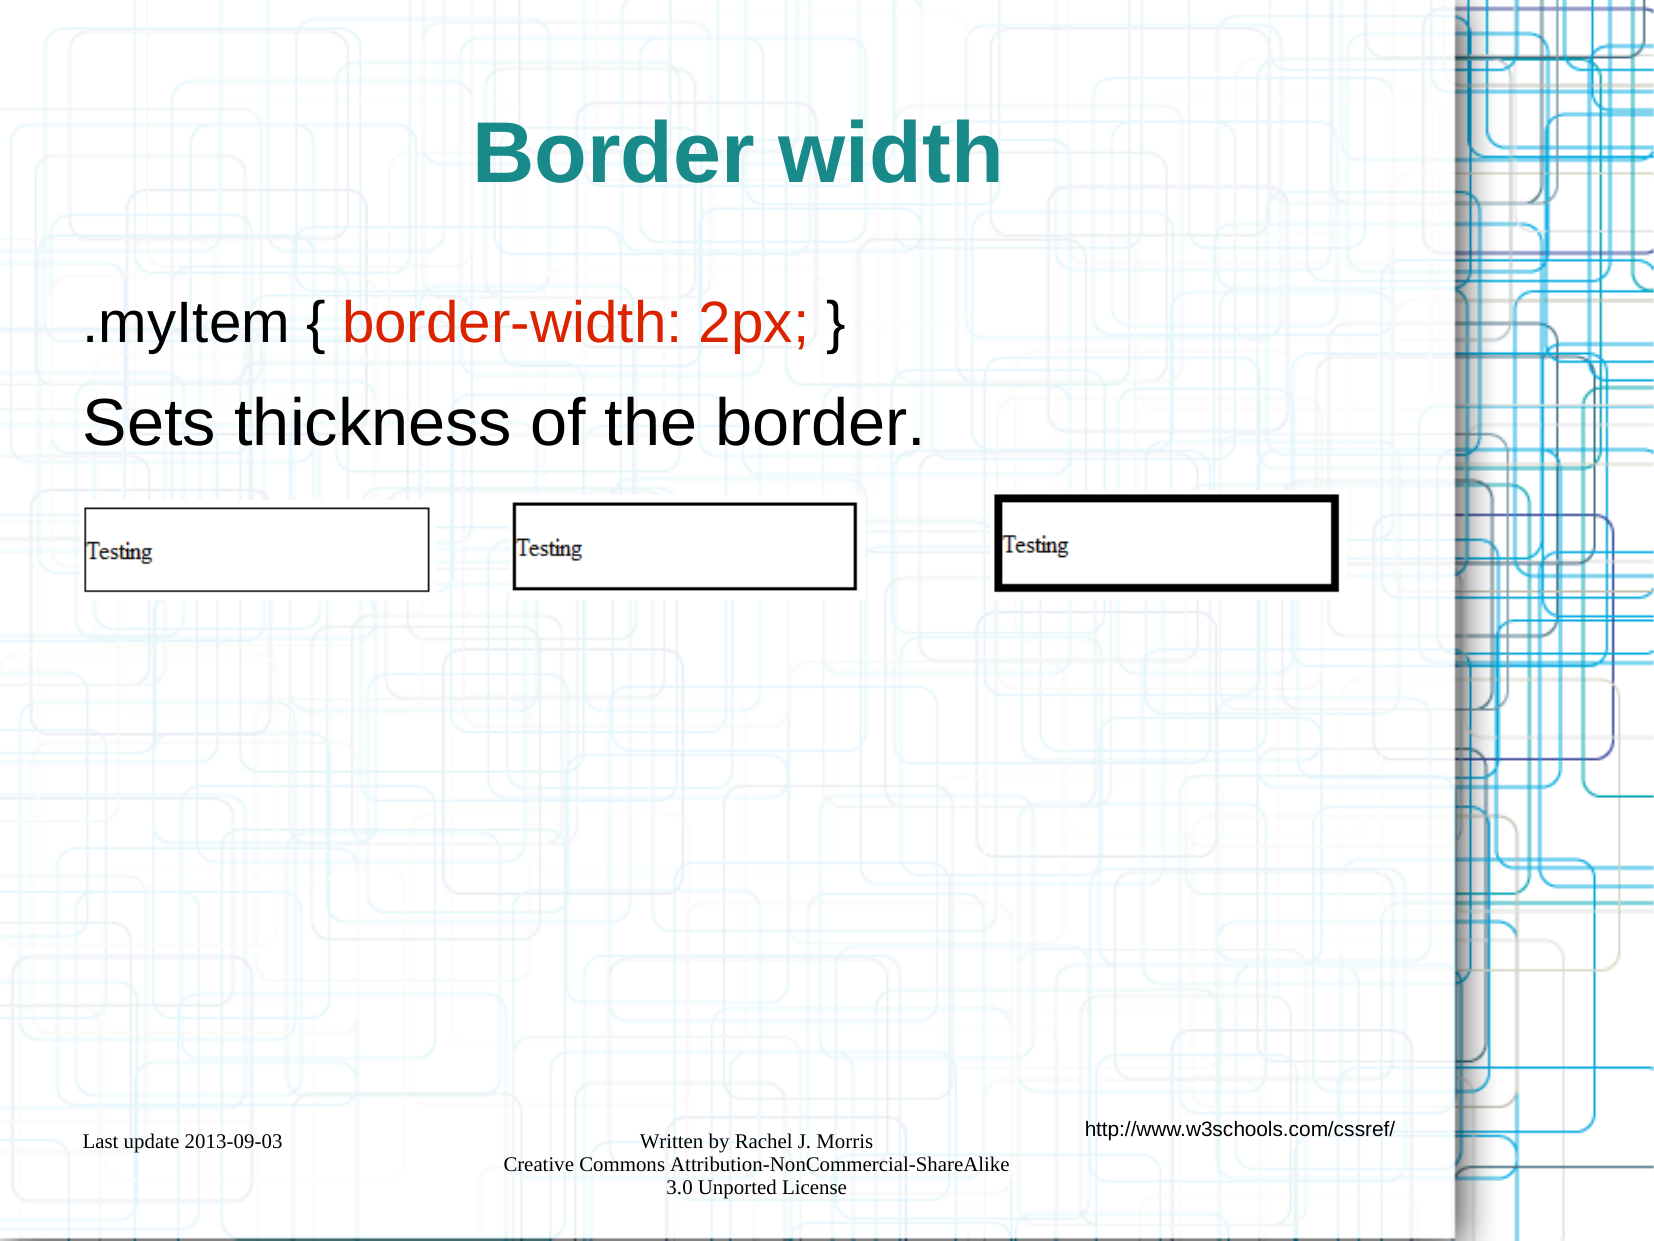

# Border width
.myItem { border-width: 2px; }
Sets thickness of the border.
http://www.w3schools.com/cssref/